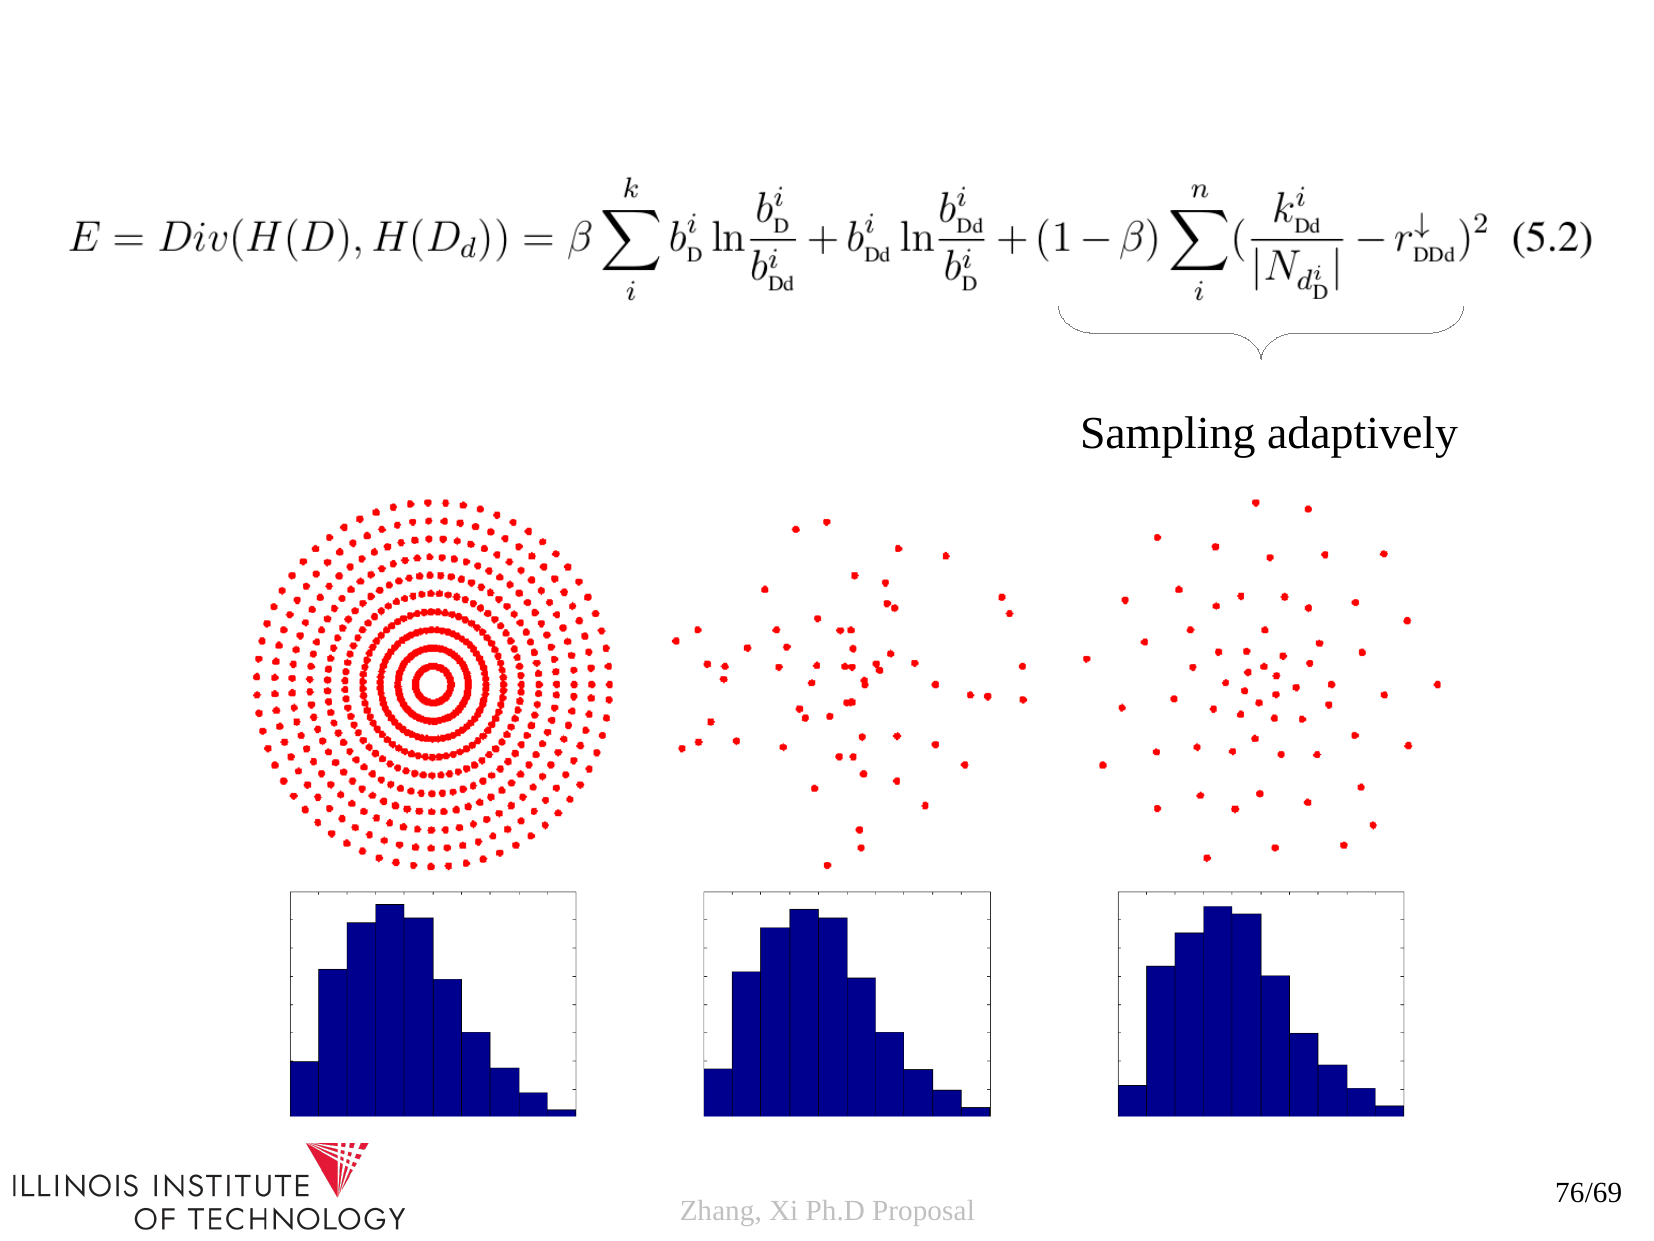

Sampling adaptively
76
Zhang, Xi Ph.D Proposal